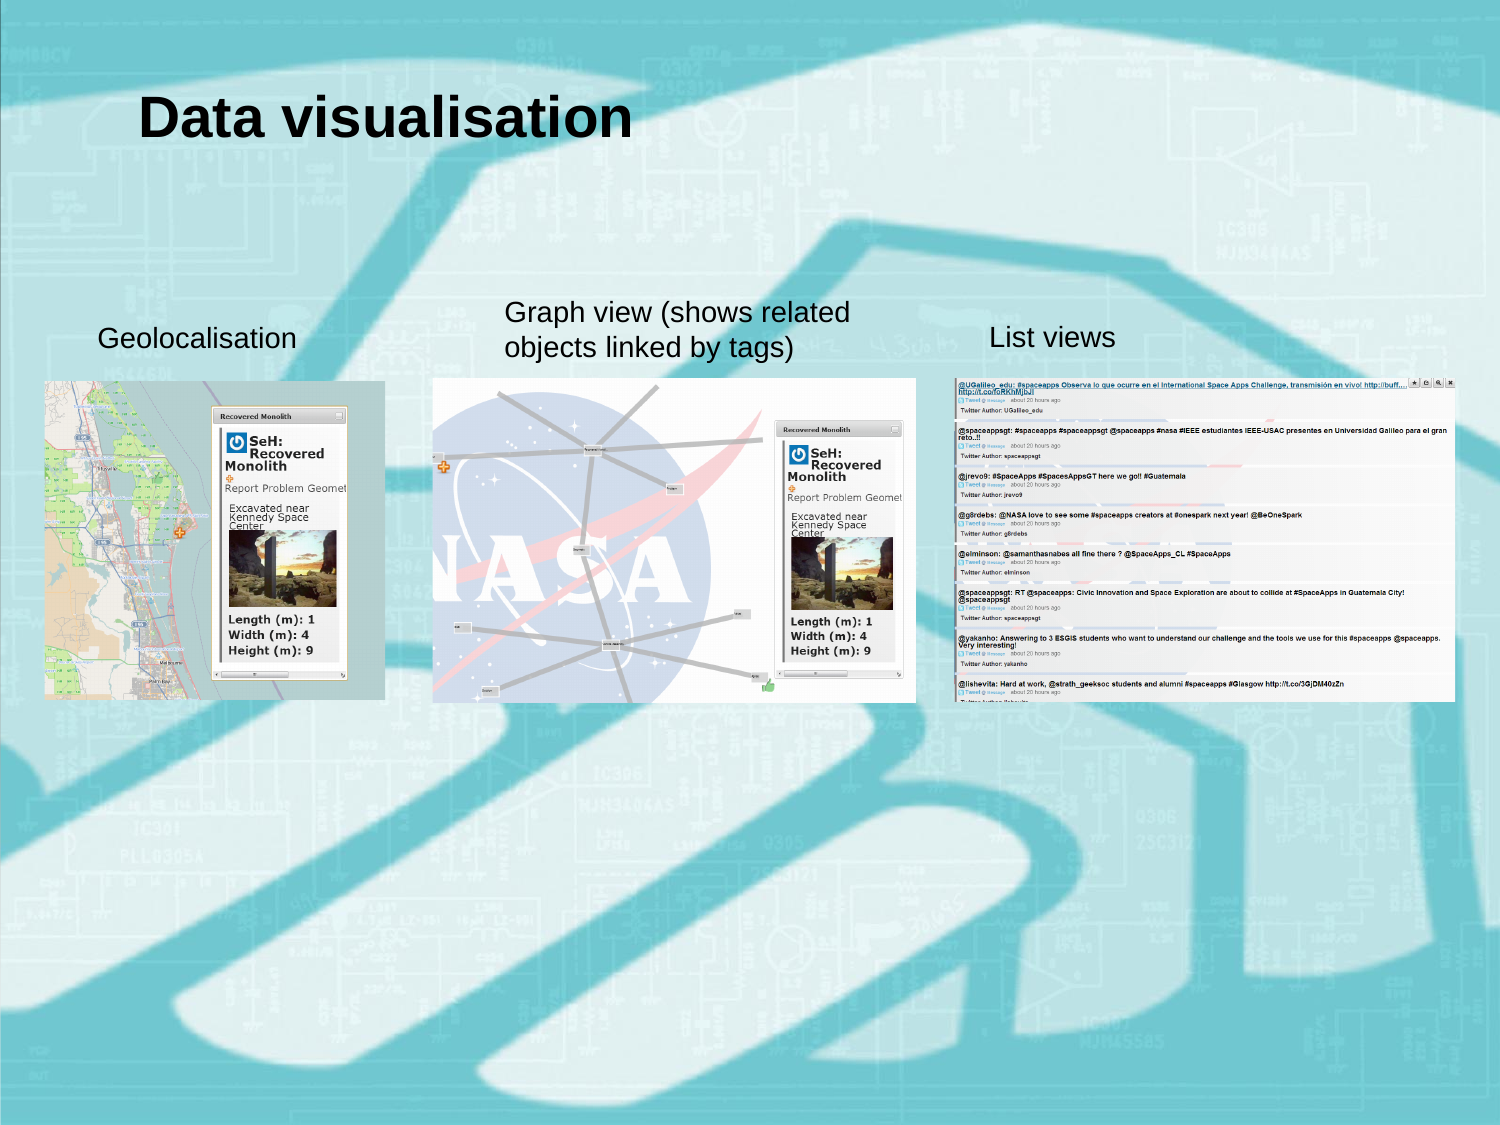

Data visualisation
Graph view (shows related objects linked by tags)
List views
Geolocalisation